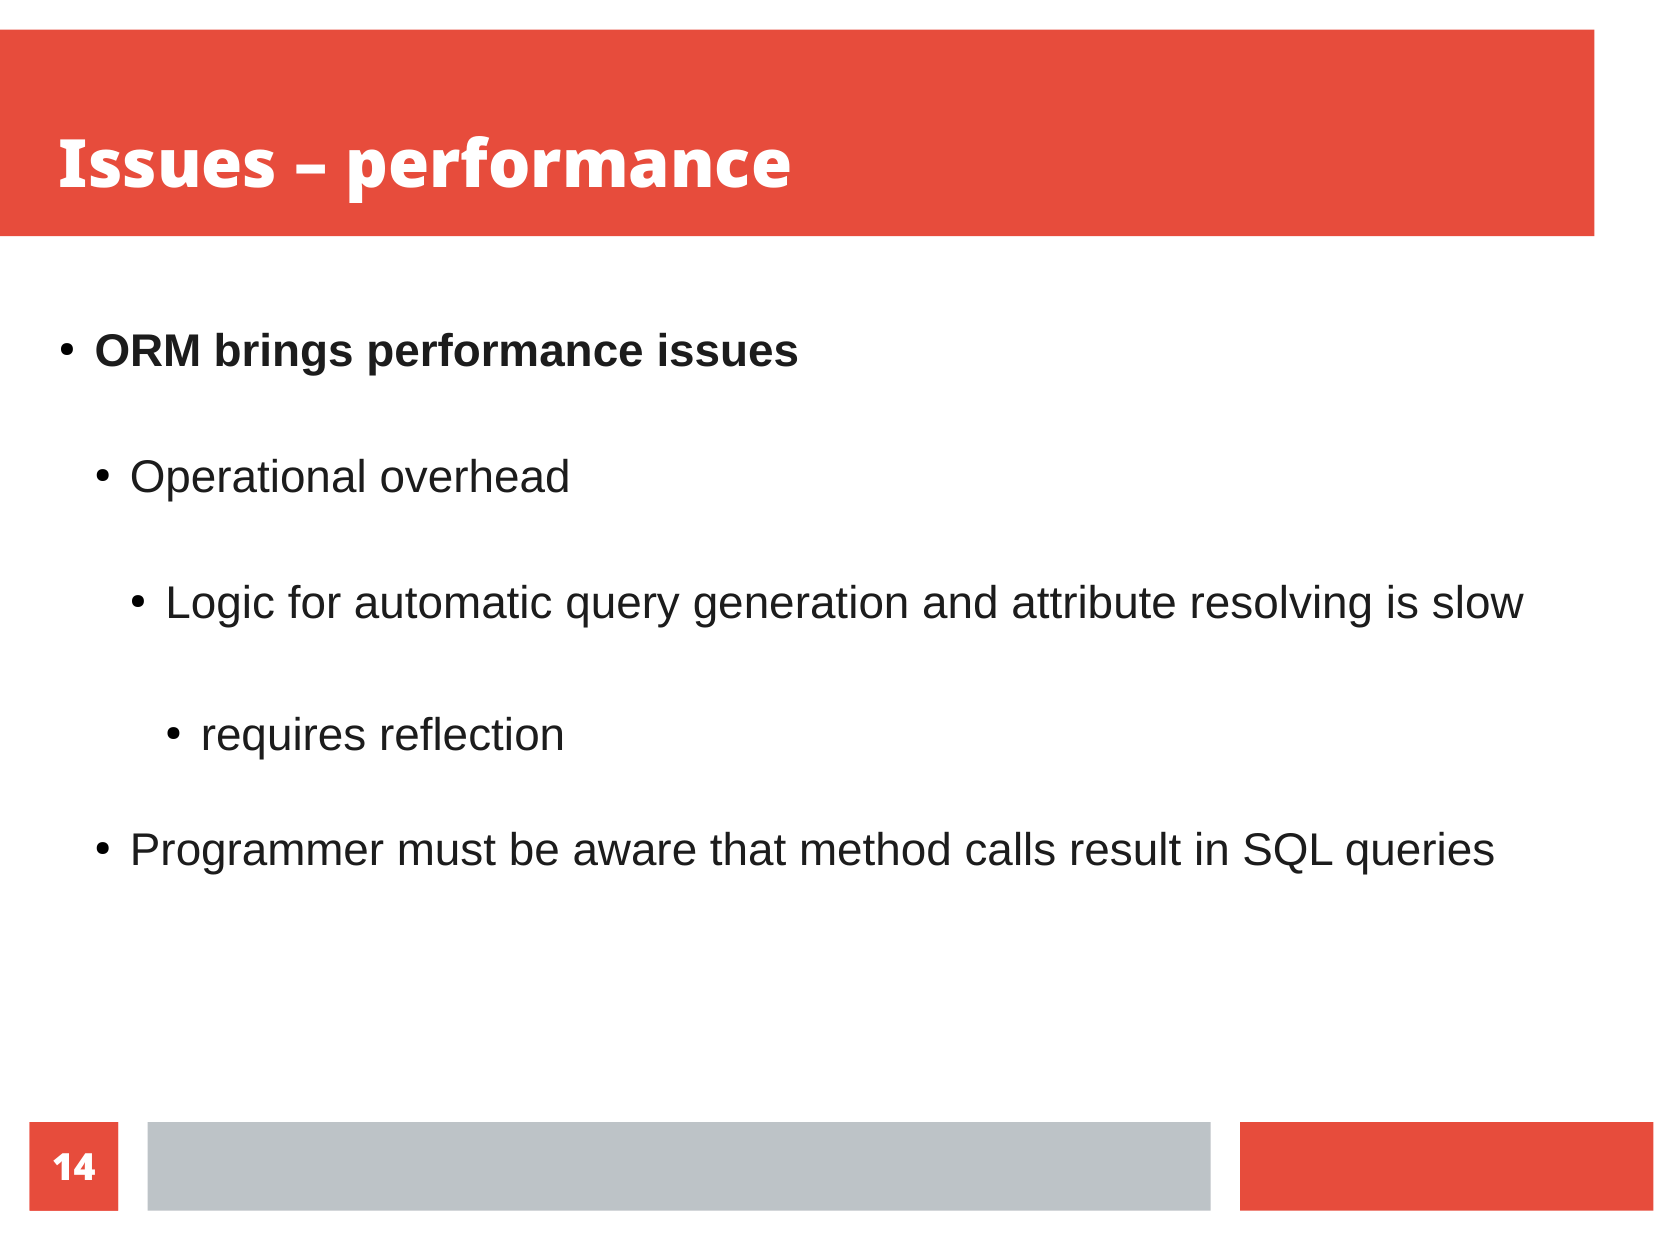

# Issues – performance
ORM brings performance issues
Operational overhead
Logic for automatic query generation and attribute resolving is slow
requires reflection
Programmer must be aware that method calls result in SQL queries
14